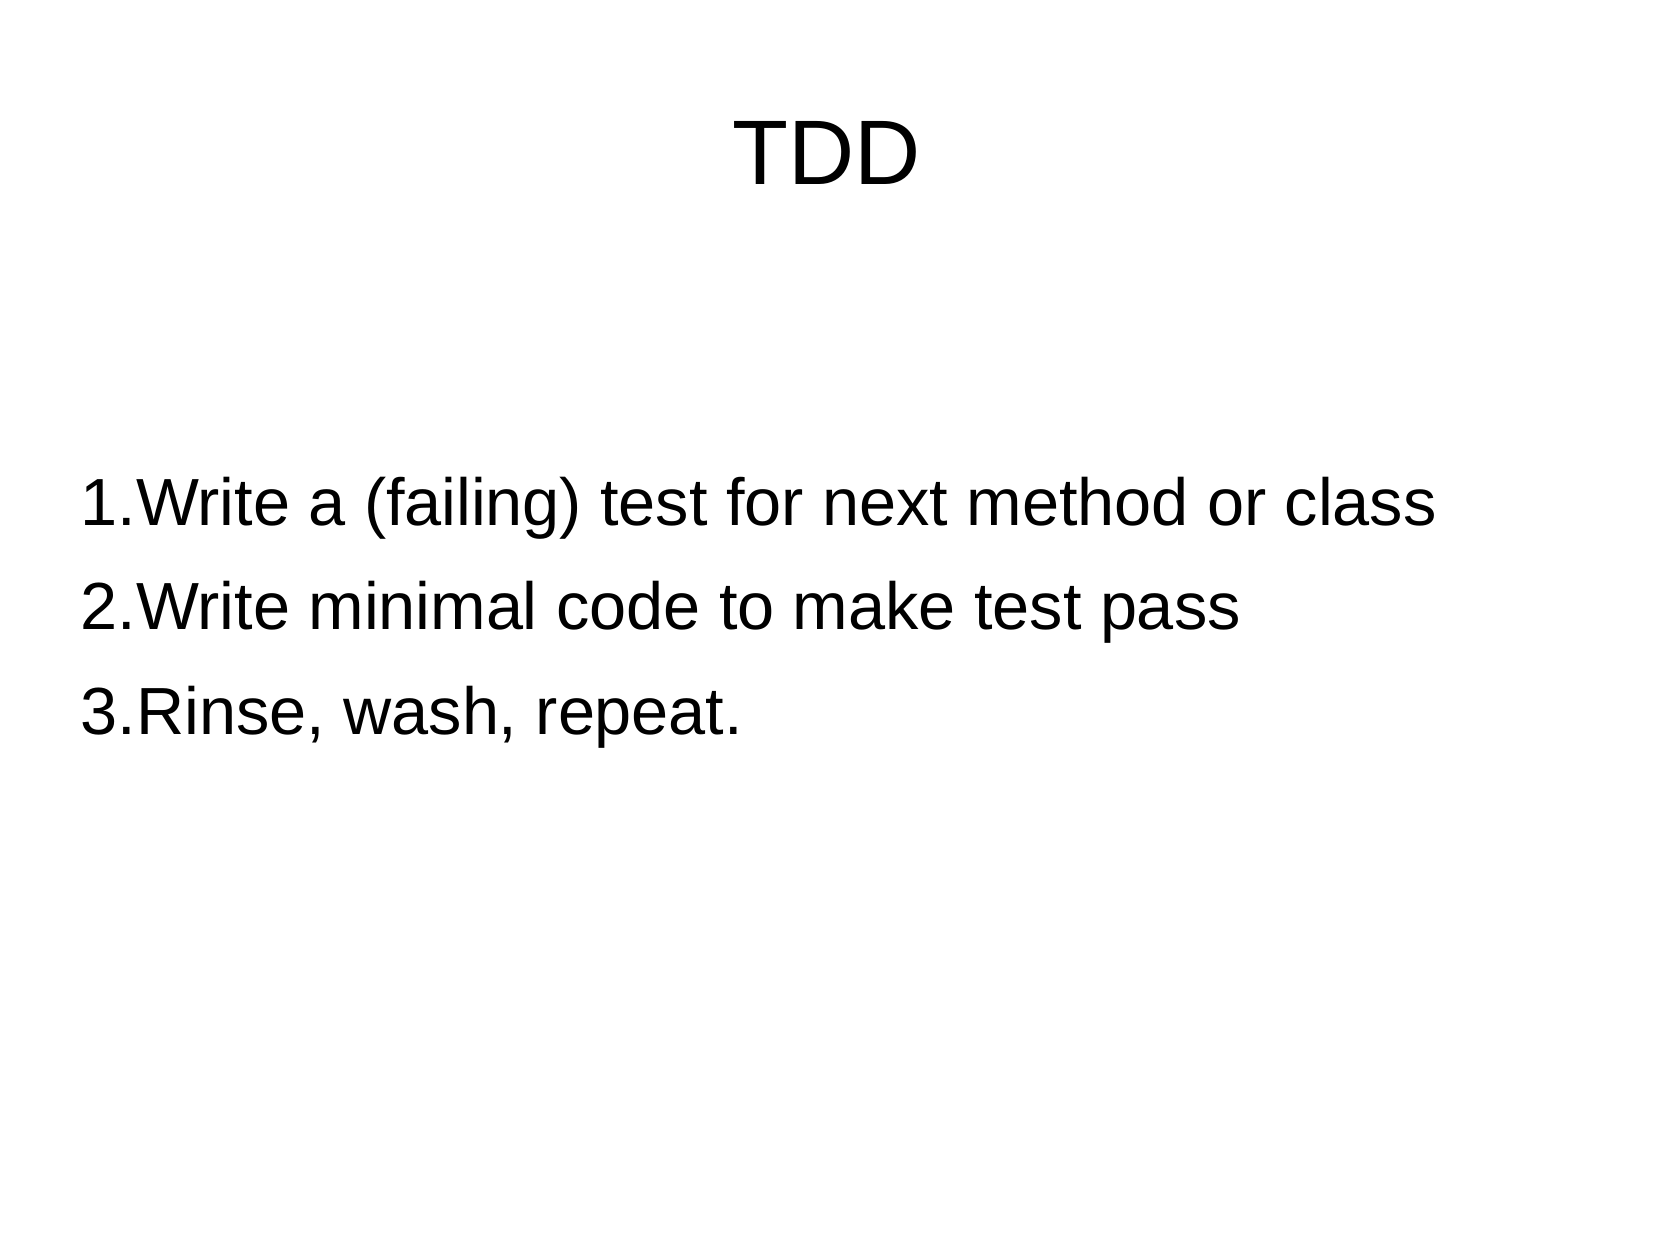

# TDD
Write a (failing) test for next method or class
Write minimal code to make test pass
Rinse, wash, repeat.